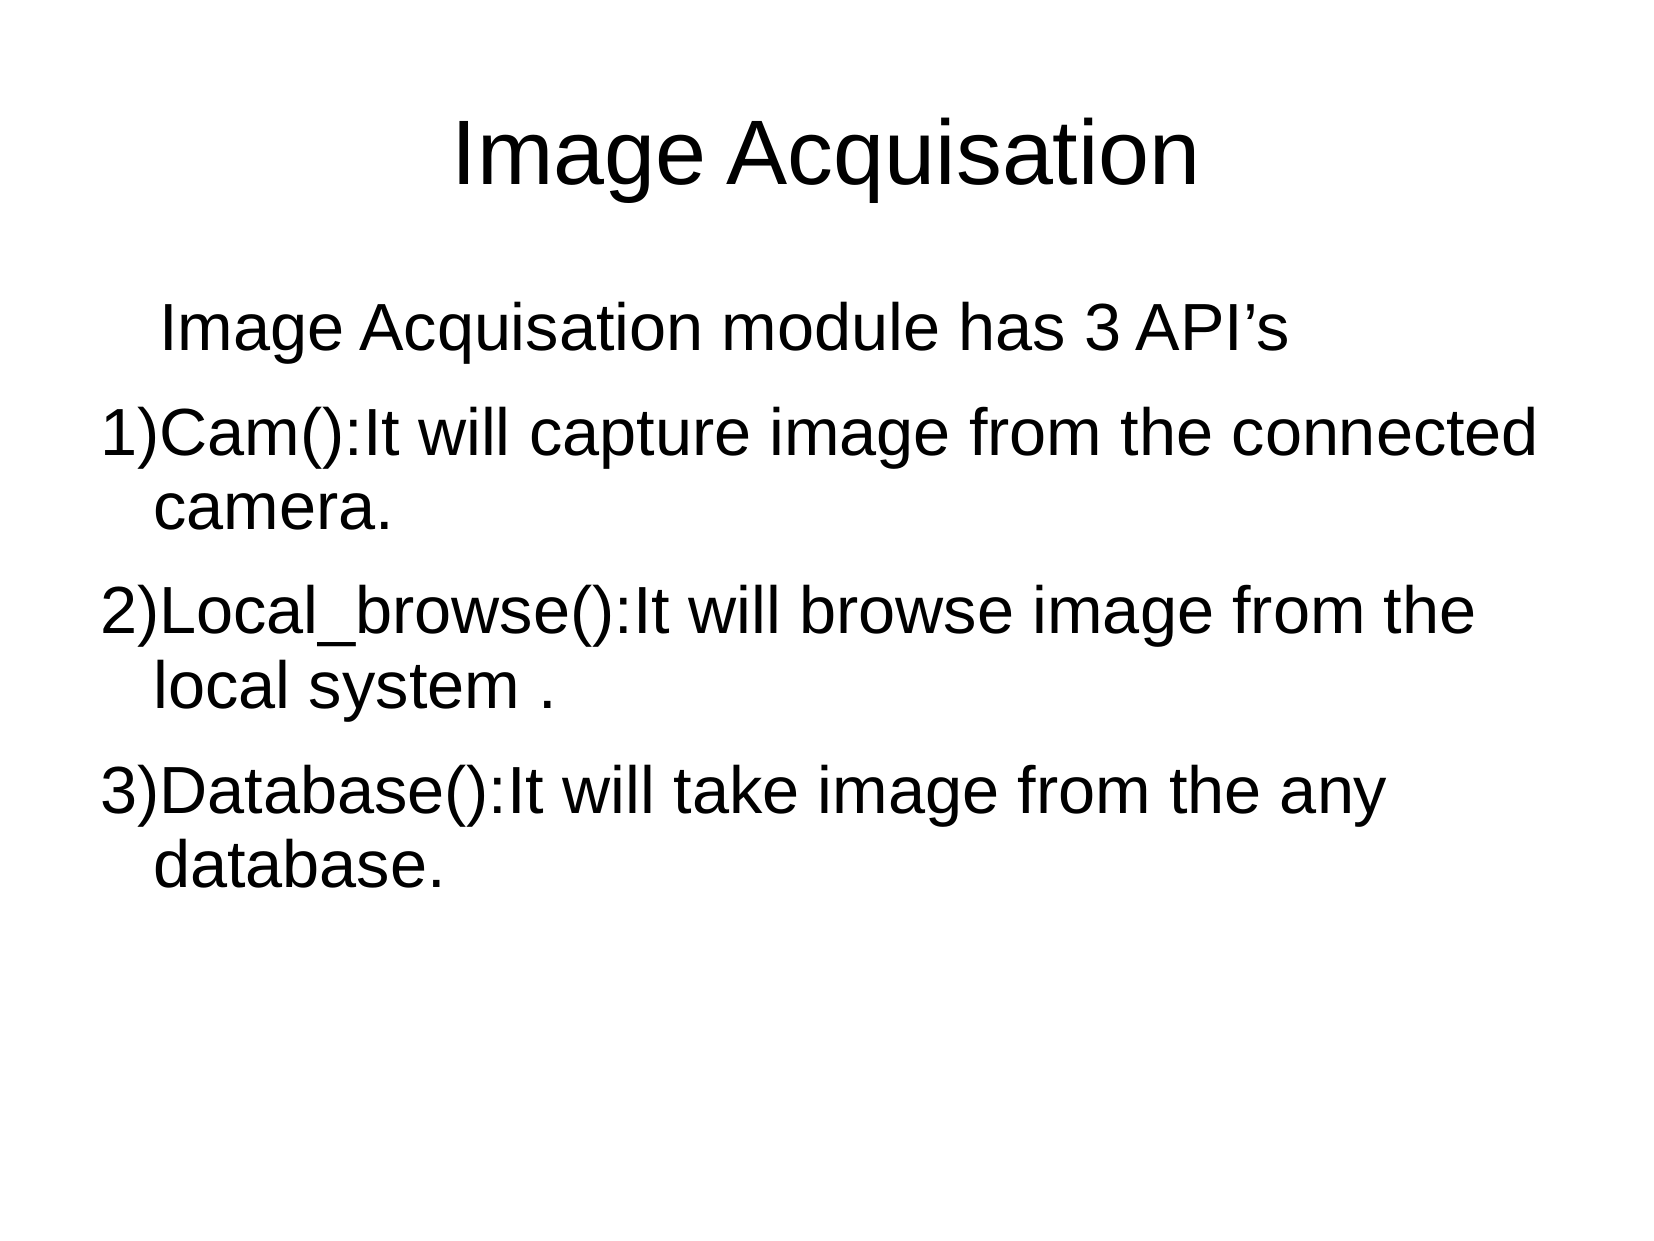

# Image Acquisation
Image Acquisation module has 3 API’s
Cam():It will capture image from the connected camera.
Local_browse():It will browse image from the local system .
Database():It will take image from the any database.